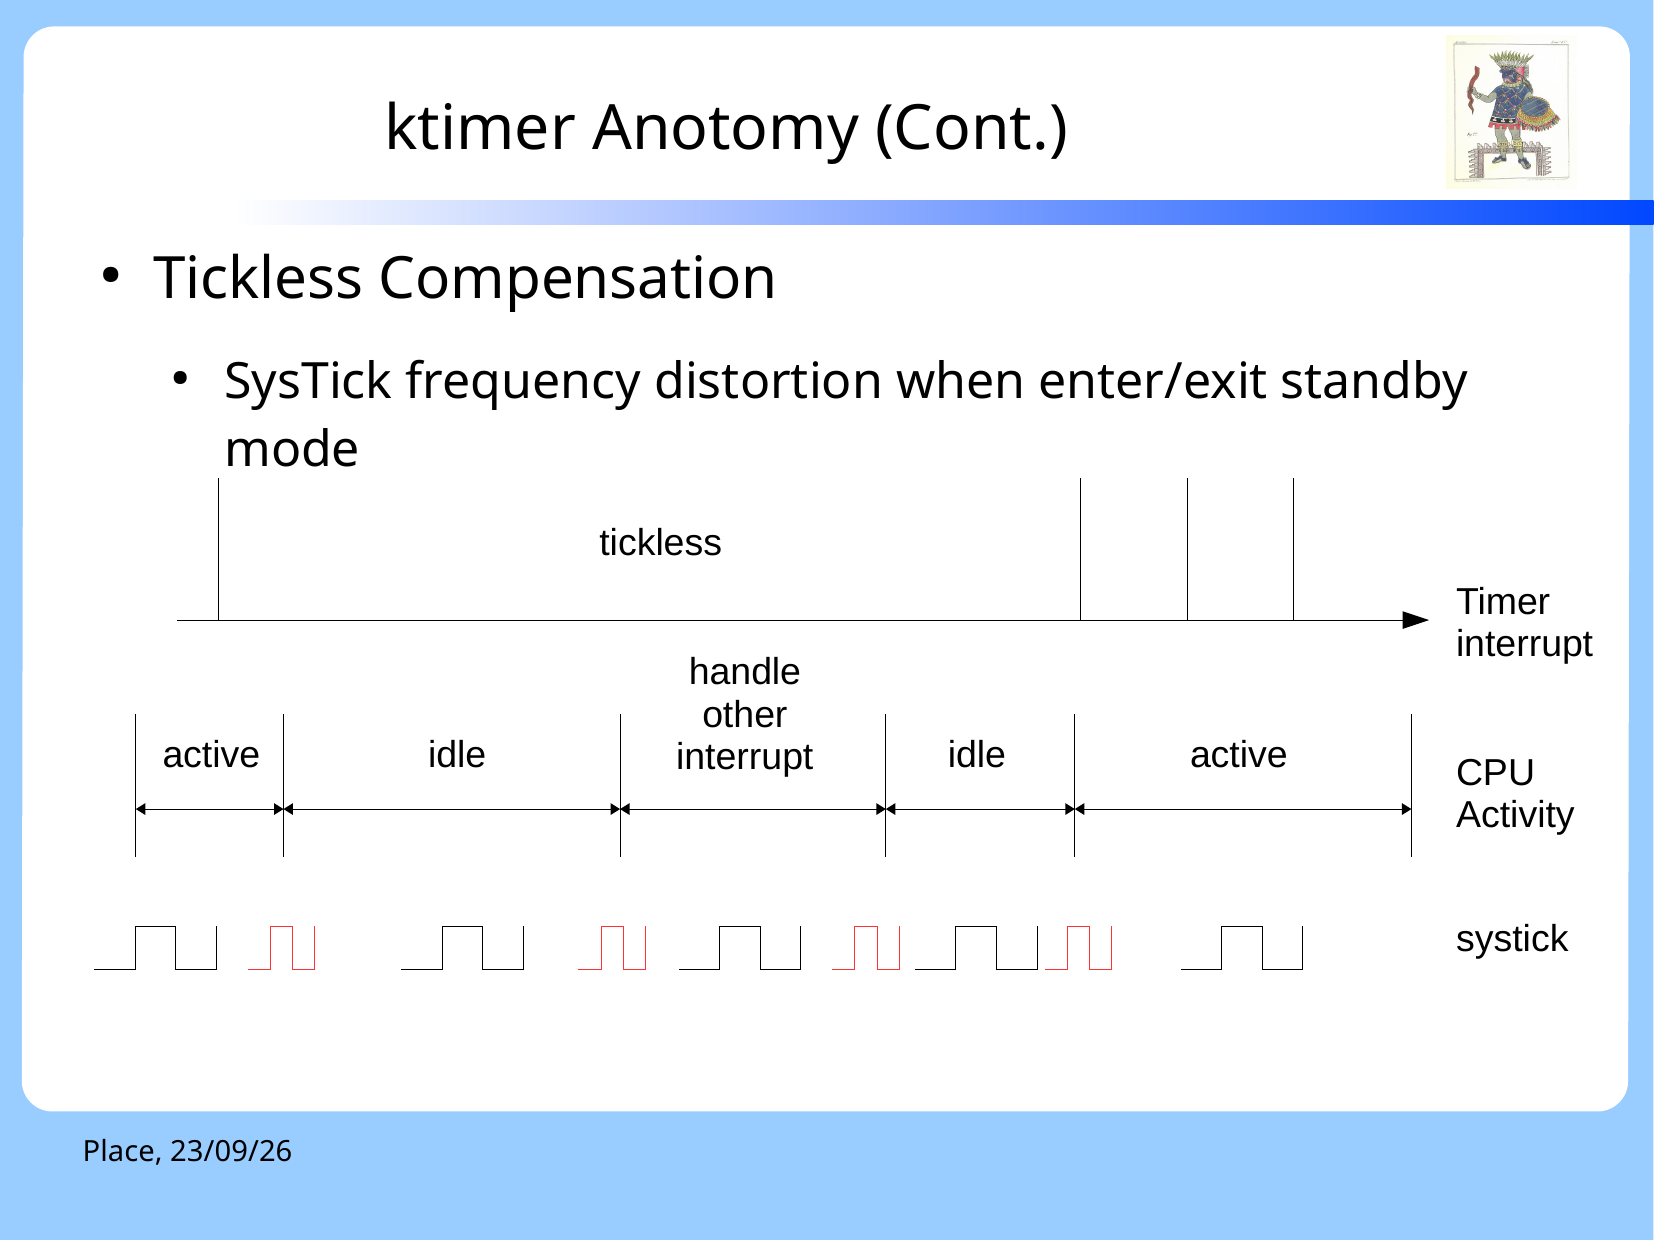

# ktimer Anotomy (Cont.)
Tickless Compensation
SysTick frequency distortion when enter/exit standby mode
tickless
Timer
interrupt
handle
other
interrupt
active
idle
idle
active
CPU
Activity
systick